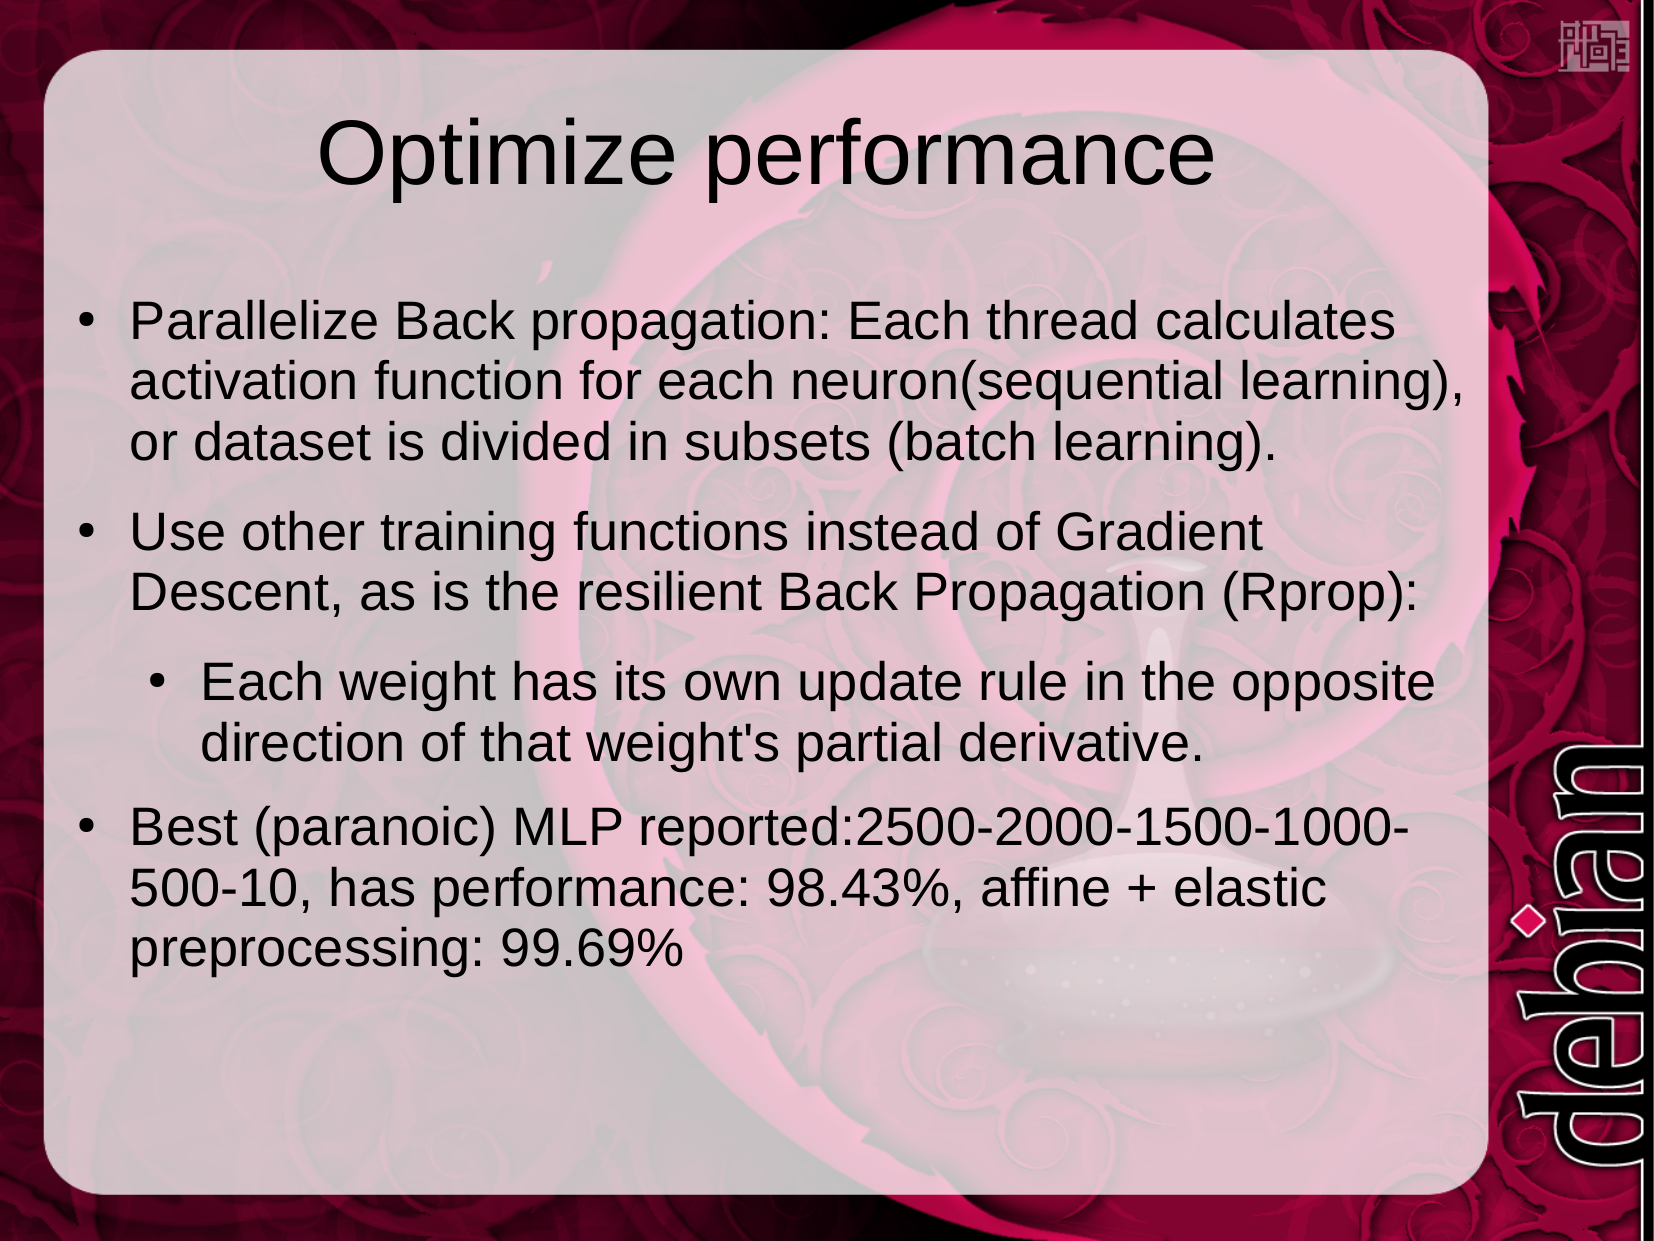

# Optimize performance
Parallelize Back propagation: Each thread calculates activation function for each neuron(sequential learning), or dataset is divided in subsets (batch learning).
Use other training functions instead of Gradient Descent, as is the resilient Back Propagation (Rprop):
Each weight has its own update rule in the opposite direction of that weight's partial derivative.
Best (paranoic) MLP reported:2500-2000-1500-1000-500-10, has performance: 98.43%, affine + elastic preprocessing: 99.69%